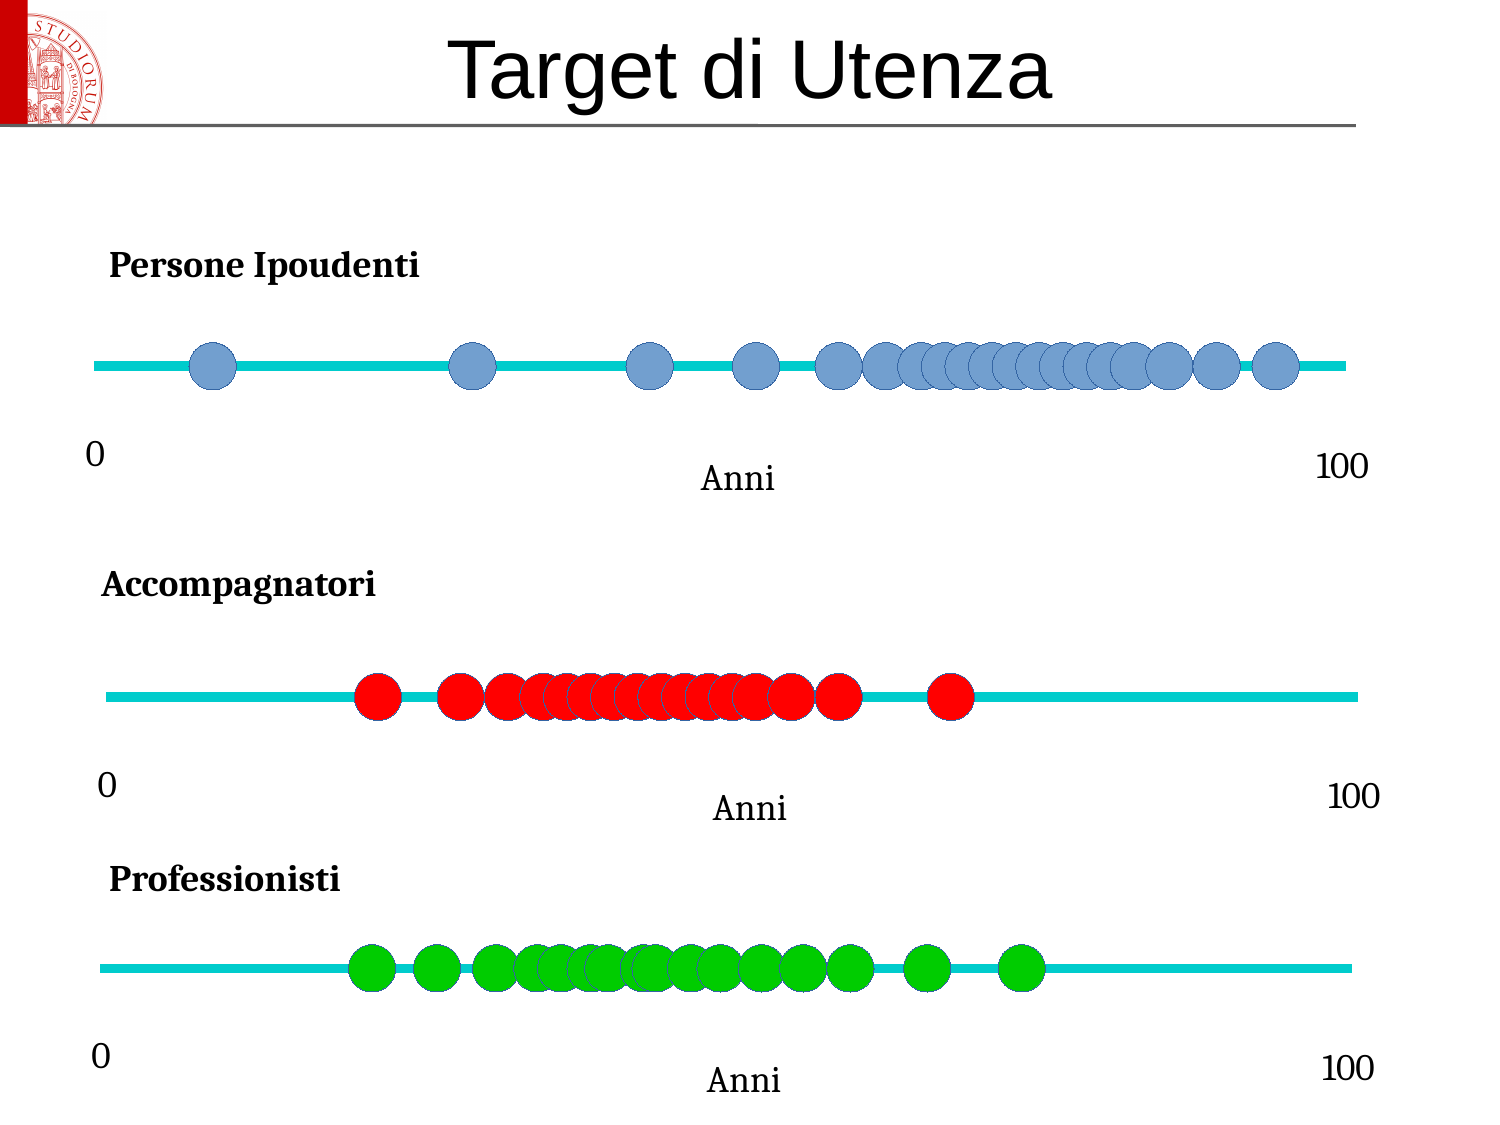

# Target di Utenza
Persone Ipoudenti
0
100
Anni
Accompagnatori
0
100
Anni
Professionisti
0
100
Anni